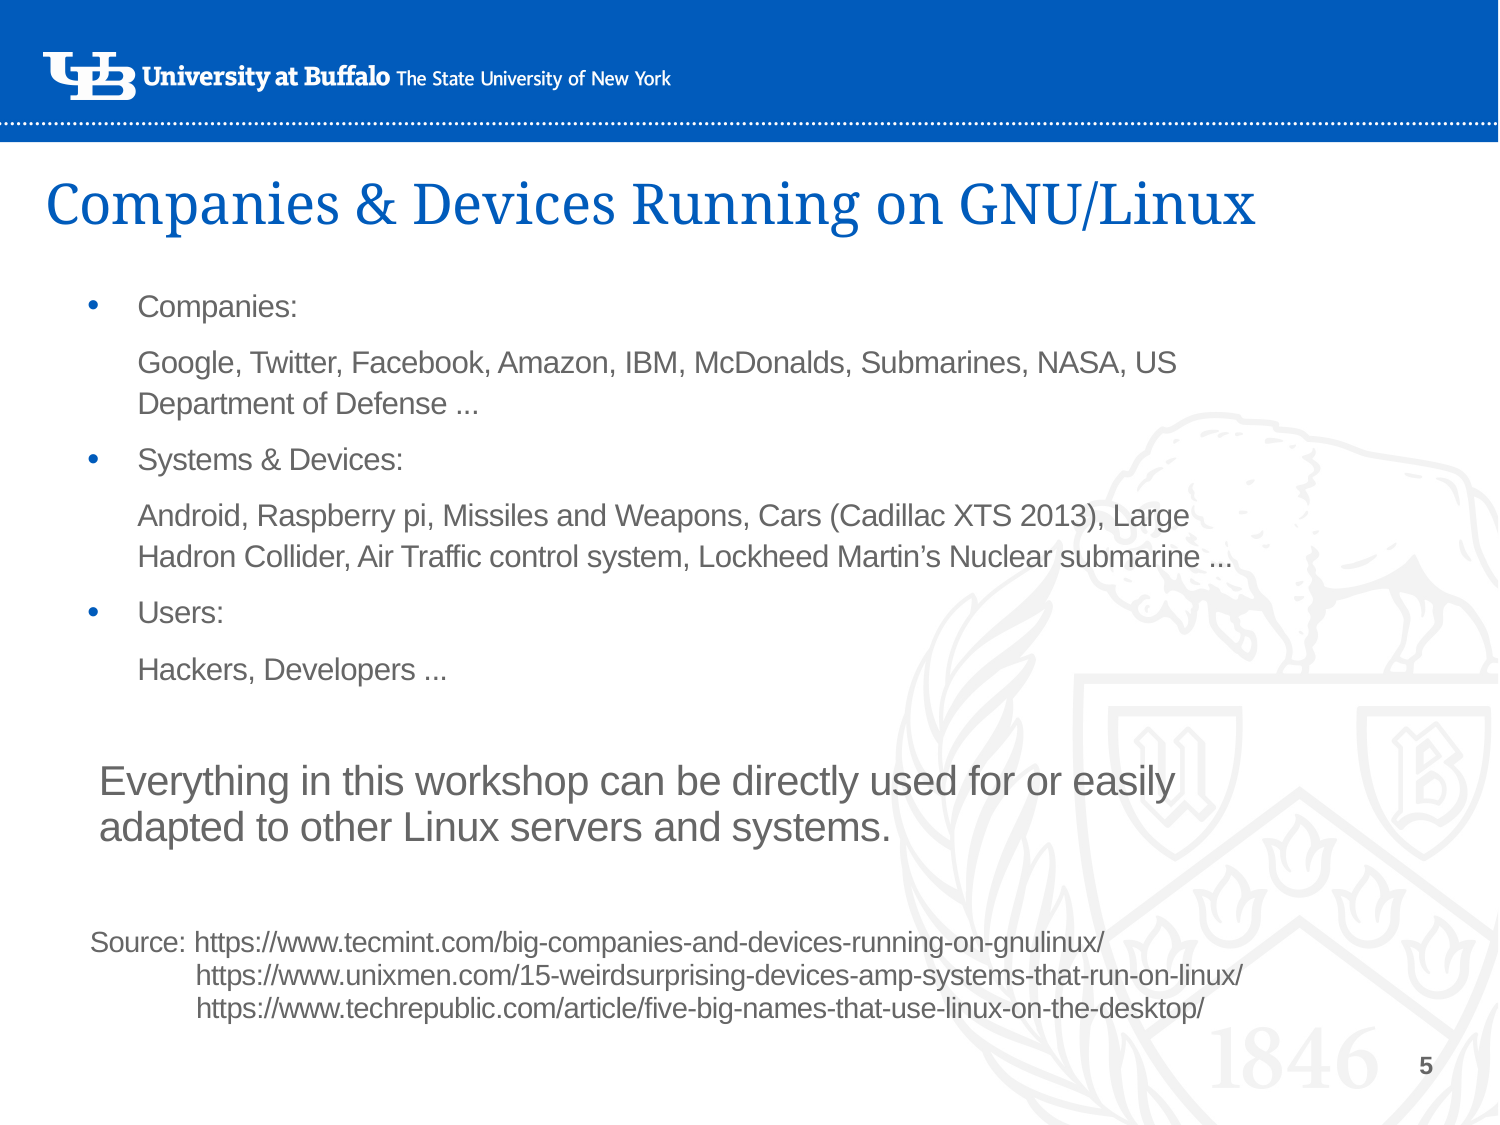

# Companies & Devices Running on GNU/Linux
Companies:
Google, Twitter, Facebook, Amazon, IBM, McDonalds, Submarines, NASA, US Department of Defense ...
Systems & Devices:
Android, Raspberry pi, Missiles and Weapons, Cars (Cadillac XTS 2013), Large Hadron Collider, Air Traffic control system, Lockheed Martin’s Nuclear submarine ...
Users:
Hackers, Developers ...
Everything in this workshop can be directly used for or easily adapted to other Linux servers and systems.
Source: https://www.tecmint.com/big-companies-and-devices-running-on-gnulinux/
	 https://www.unixmen.com/15-weirdsurprising-devices-amp-systems-that-run-on-linux/
 https://www.techrepublic.com/article/five-big-names-that-use-linux-on-the-desktop/